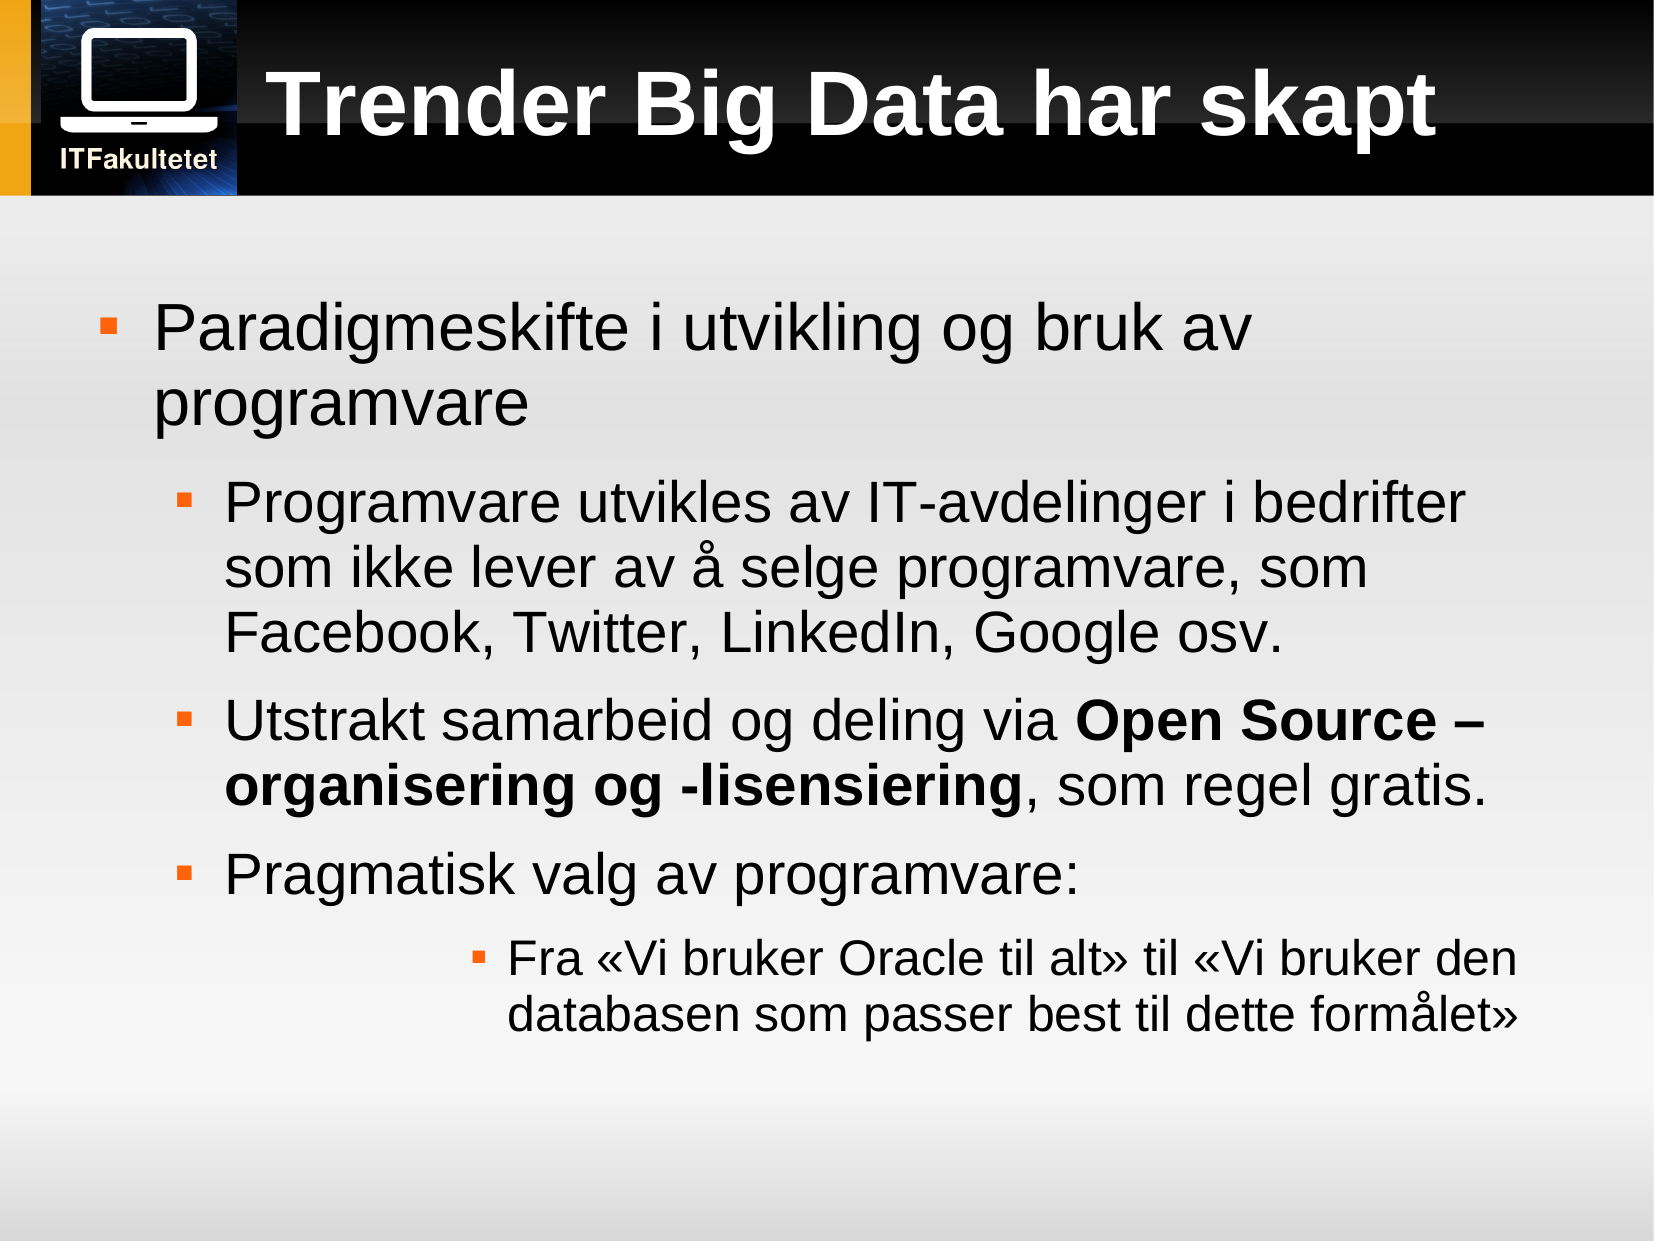

# Trender Big Data har skapt
Paradigmeskifte i utvikling og bruk av programvare
Programvare utvikles av IT-avdelinger i bedrifter som ikke lever av å selge programvare, som Facebook, Twitter, LinkedIn, Google osv.
Utstrakt samarbeid og deling via Open Source – organisering og -lisensiering, som regel gratis.
Pragmatisk valg av programvare:
Fra «Vi bruker Oracle til alt» til «Vi bruker den databasen som passer best til dette formålet»